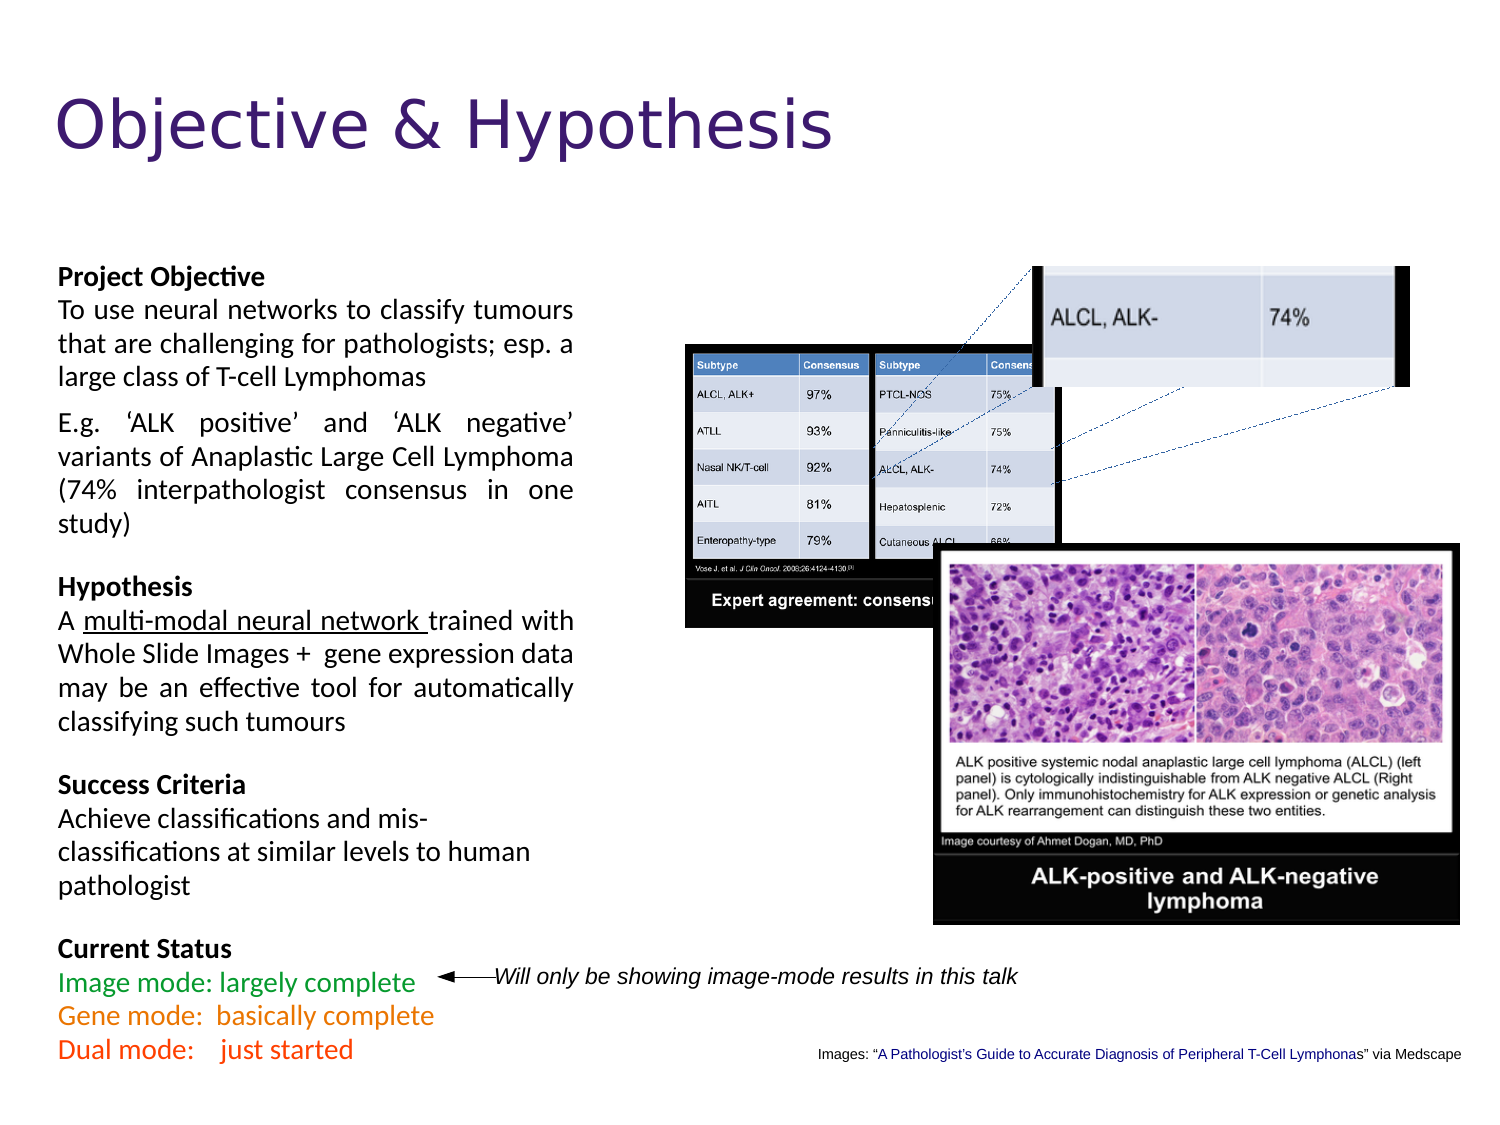

# Objective & Hypothesis
Project Objective
To use neural networks to classify tumours that are challenging for pathologists; esp. a large class of T-cell Lymphomas
E.g. ‘ALK positive’ and ‘ALK negative’ variants of Anaplastic Large Cell Lymphoma (74% interpathologist consensus in one study)
Hypothesis
A multi-modal neural network trained with Whole Slide Images + gene expression data may be an effective tool for automatically classifying such tumours
Success Criteria
Achieve classifications and mis-classifications at similar levels to human pathologist
Current Status
Image mode: largely complete
Gene mode: basically complete
Dual mode: just started
Will only be showing image-mode results in this talk
Images: “A Pathologist’s Guide to Accurate Diagnosis of Peripheral T-Cell Lymphonas” via Medscape